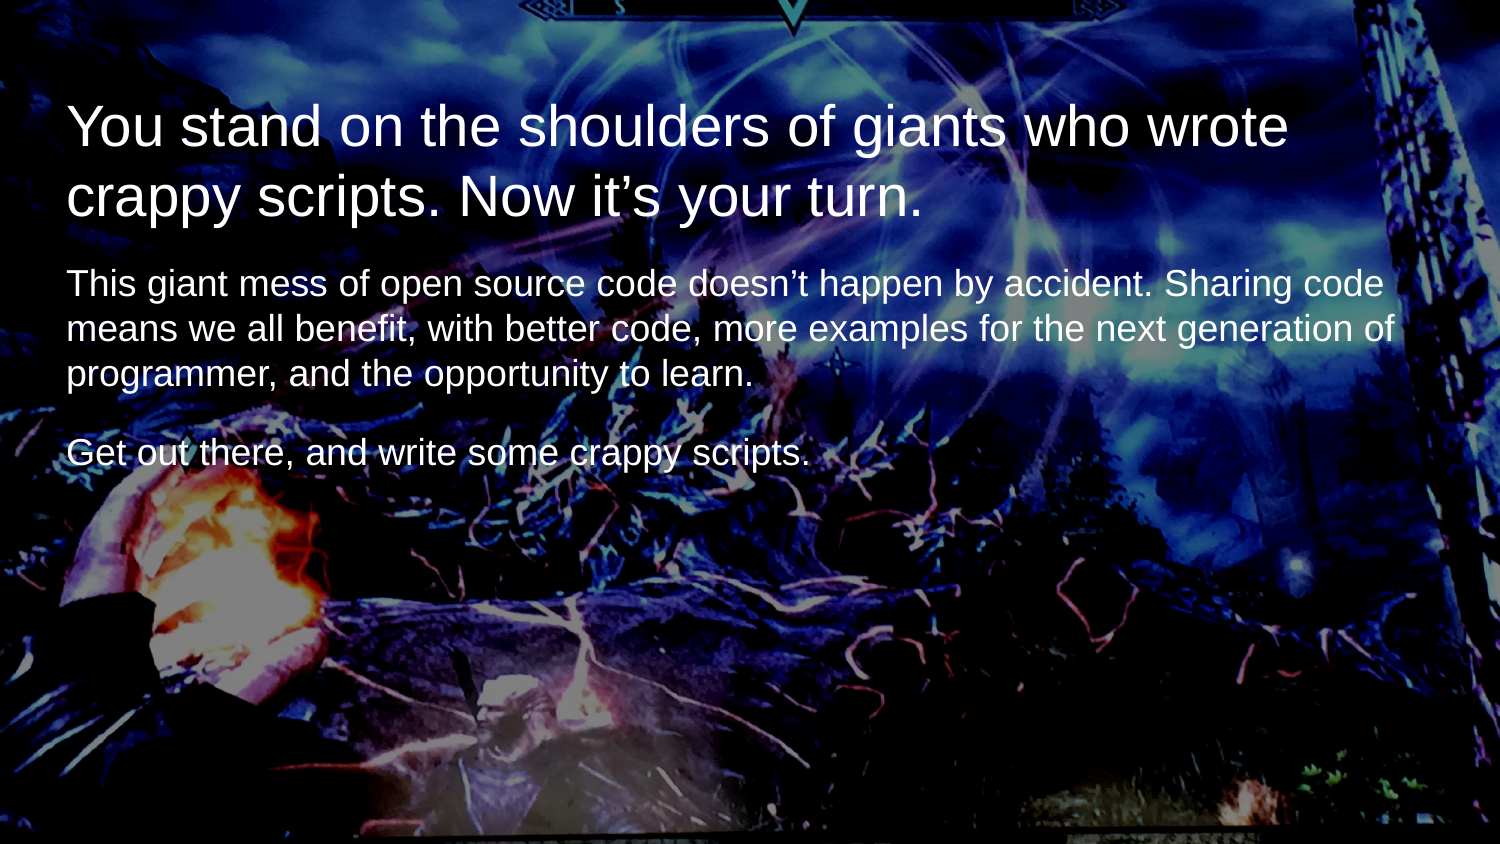

# You stand on the shoulders of giants who wrote crappy scripts. Now it’s your turn.
This giant mess of open source code doesn’t happen by accident. Sharing code means we all benefit, with better code, more examples for the next generation of programmer, and the opportunity to learn.
Get out there, and write some crappy scripts.